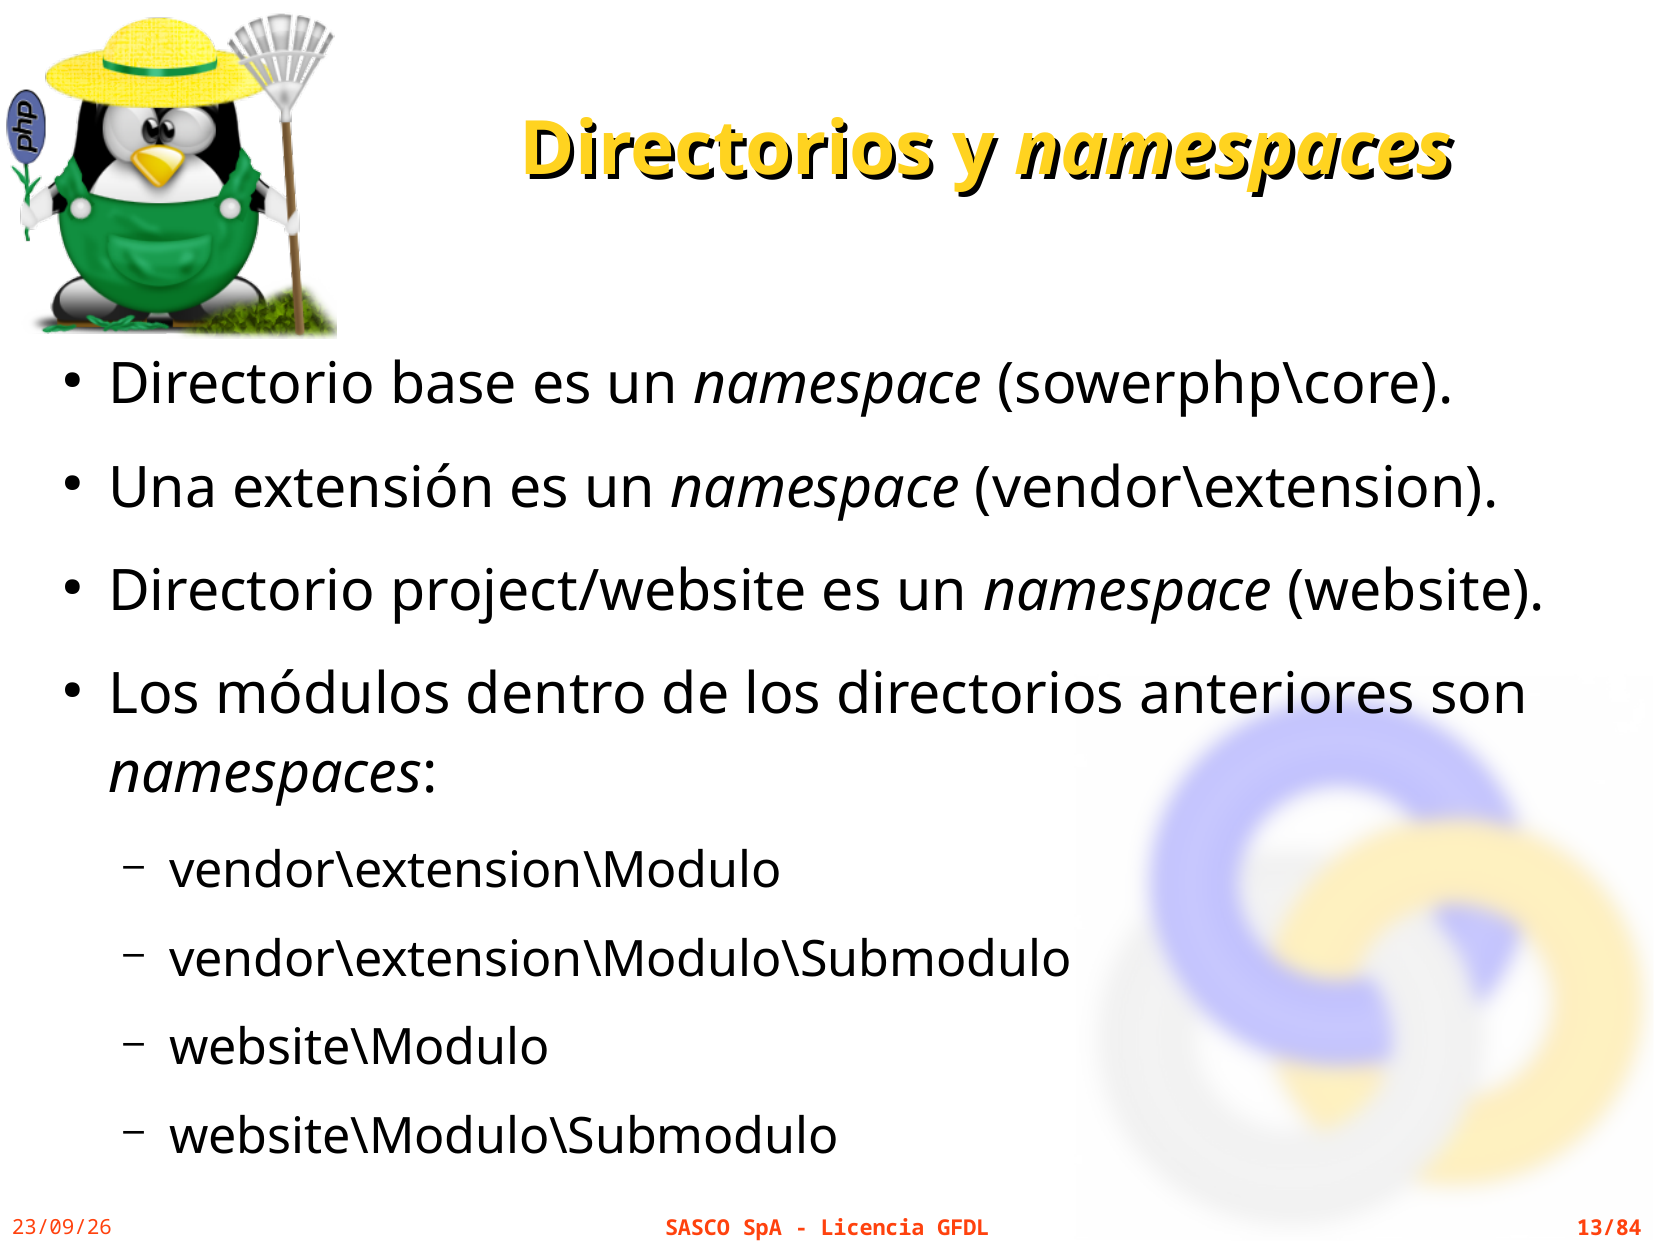

# Directorios y namespaces
Directorio base es un namespace (sowerphp\core).
Una extensión es un namespace (vendor\extension).
Directorio project/website es un namespace (website).
Los módulos dentro de los directorios anteriores son namespaces:
vendor\extension\Modulo
vendor\extension\Modulo\Submodulo
website\Modulo
website\Modulo\Submodulo
SASCO SpA - Licencia GFDL
13